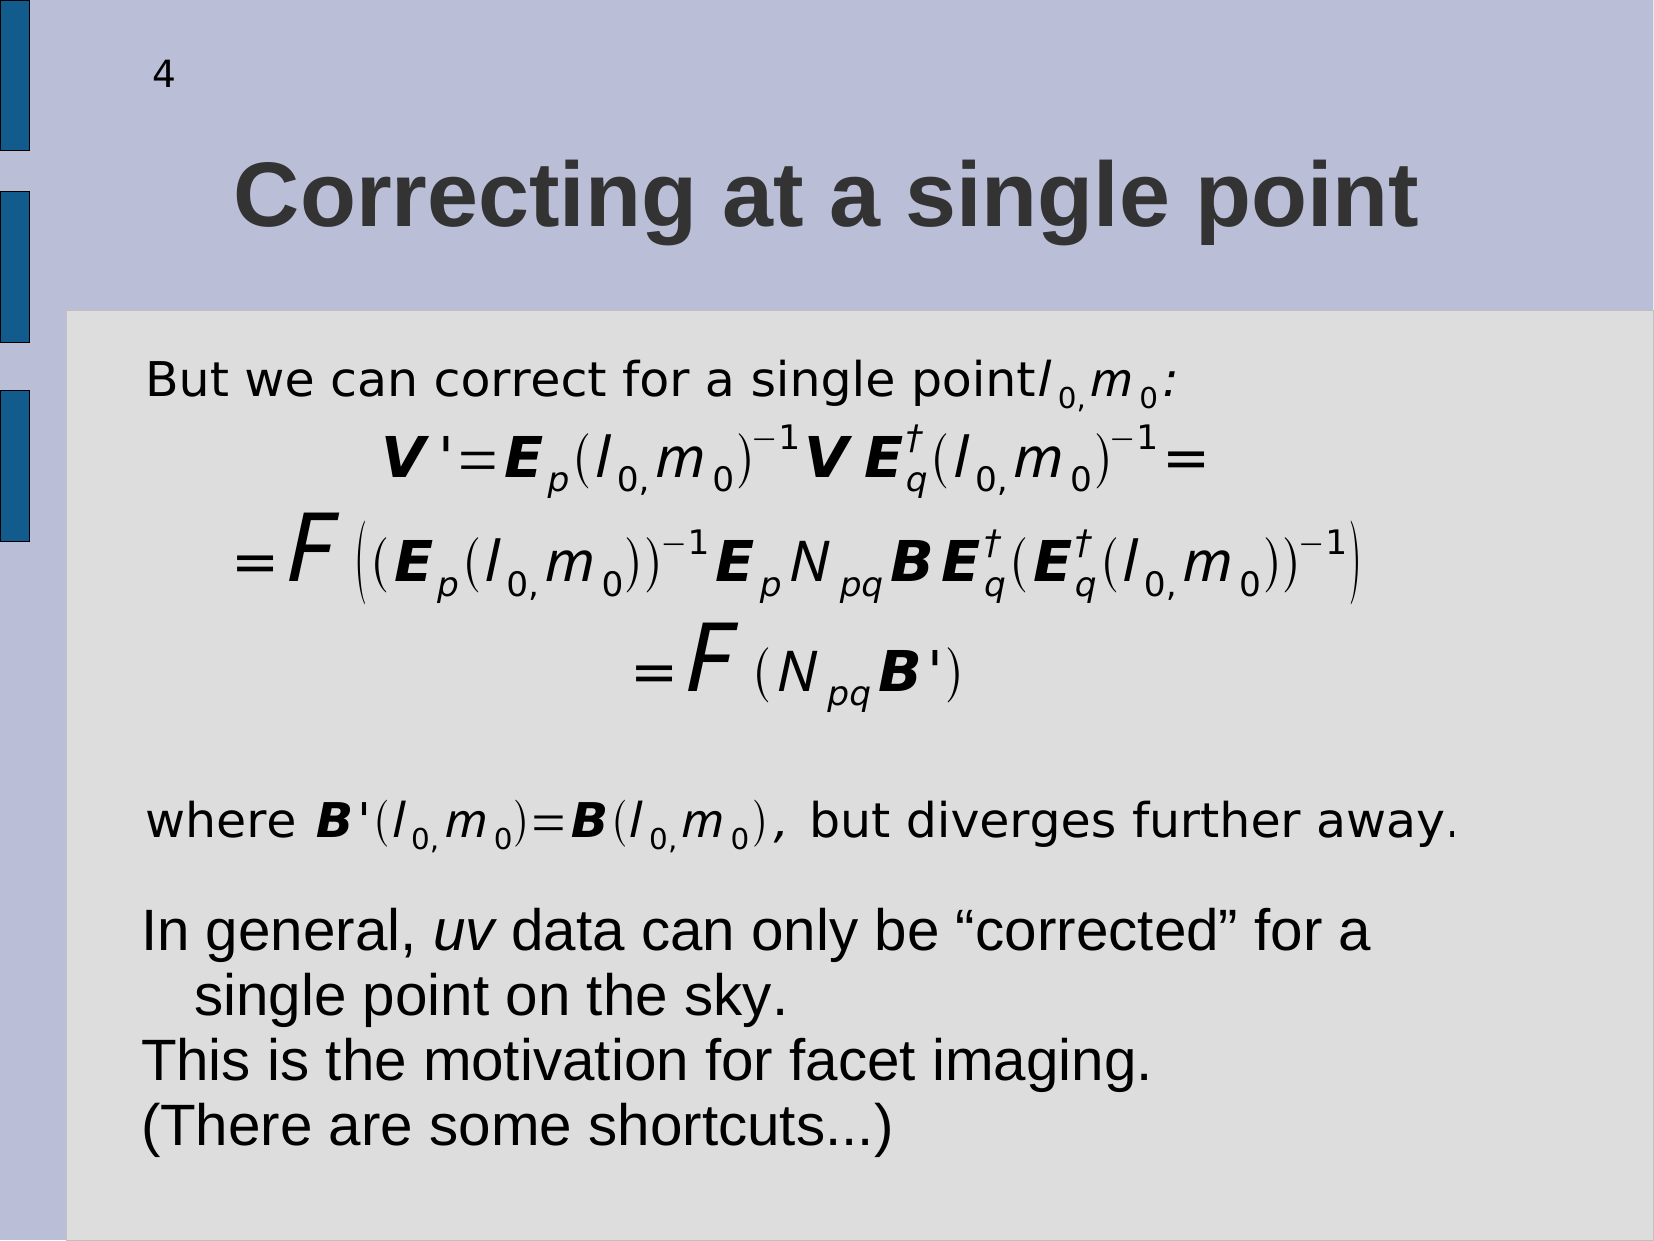

# Correcting at a single point
In general, uv data can only be “corrected” for a single point on the sky.
This is the motivation for facet imaging.
(There are some shortcuts...)